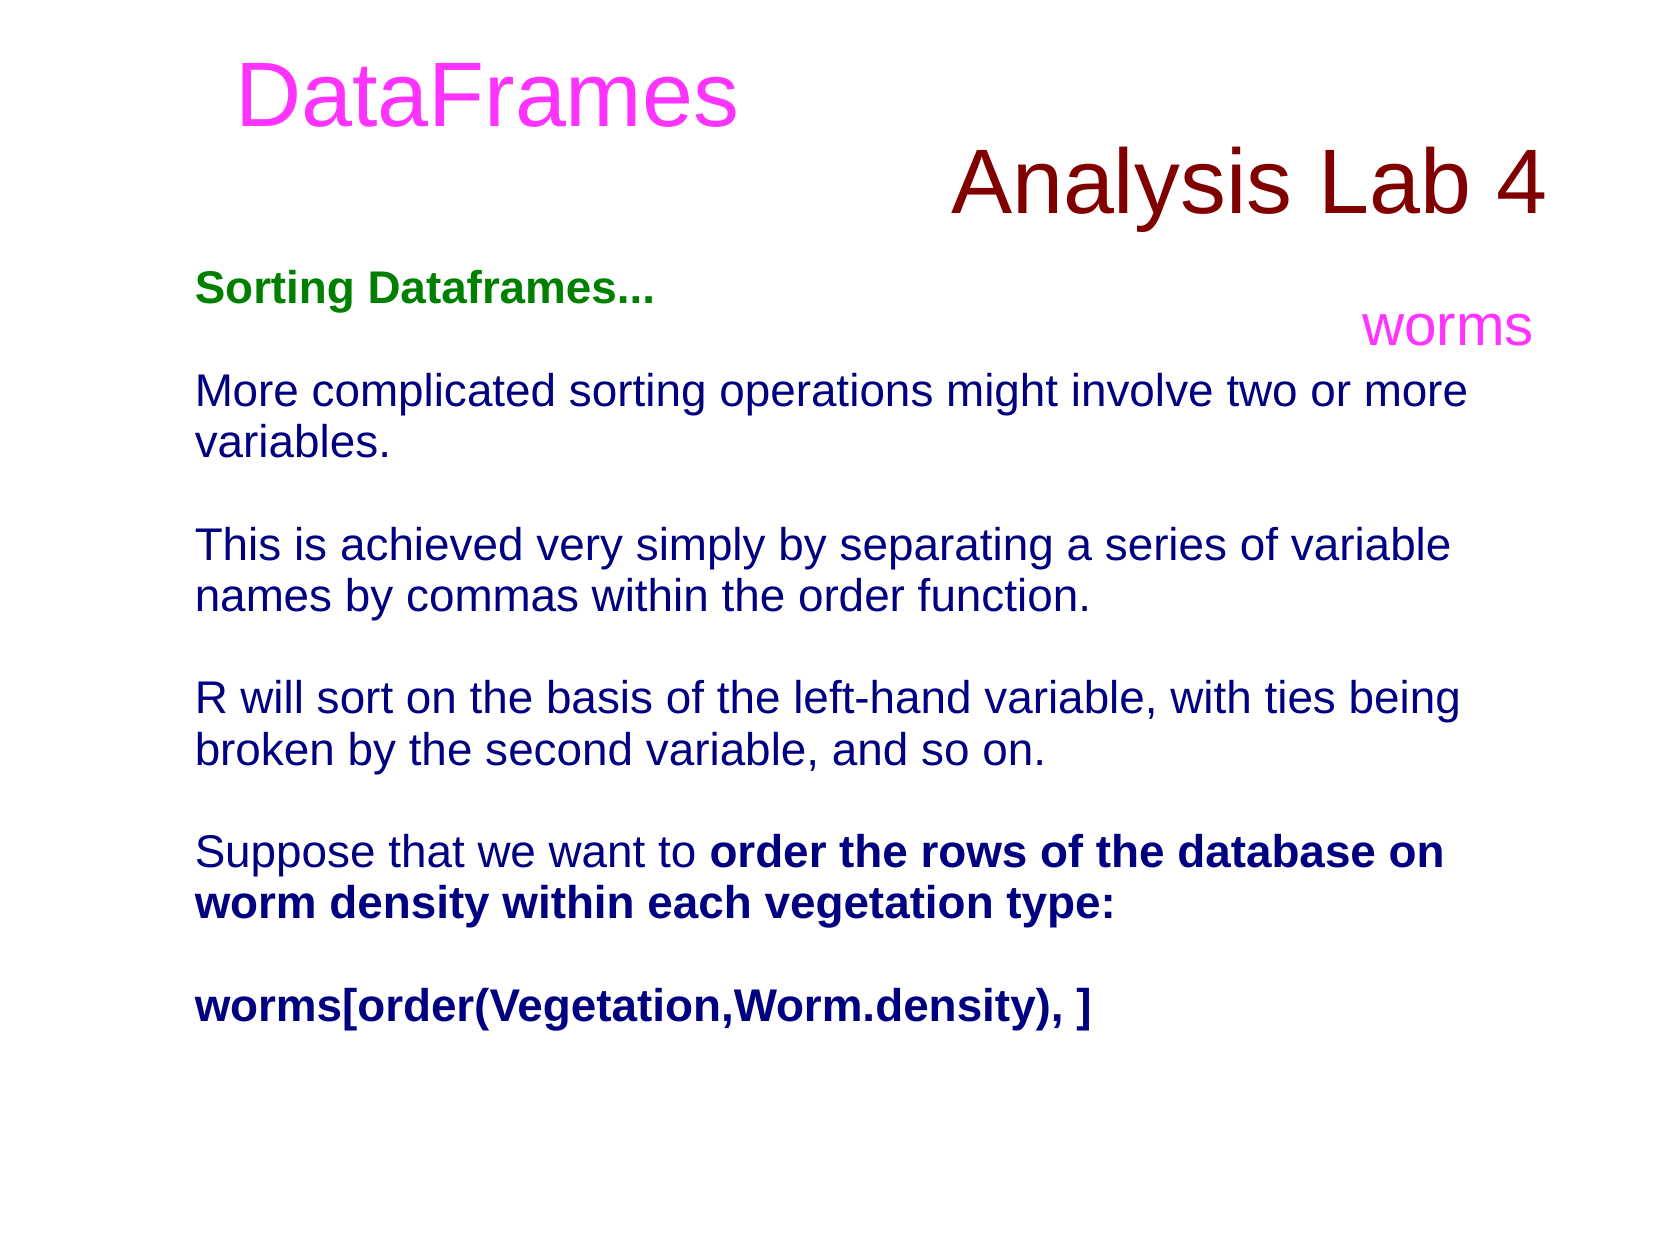

DataFrames
# Analysis Lab 4
Sorting Dataframes...
More complicated sorting operations might involve two or more variables.
This is achieved very simply by separating a series of variable names by commas within the order function.
R will sort on the basis of the left-hand variable, with ties being broken by the second variable, and so on.
Suppose that we want to order the rows of the database on worm density within each vegetation type:
worms[order(Vegetation,Worm.density), ]
worms